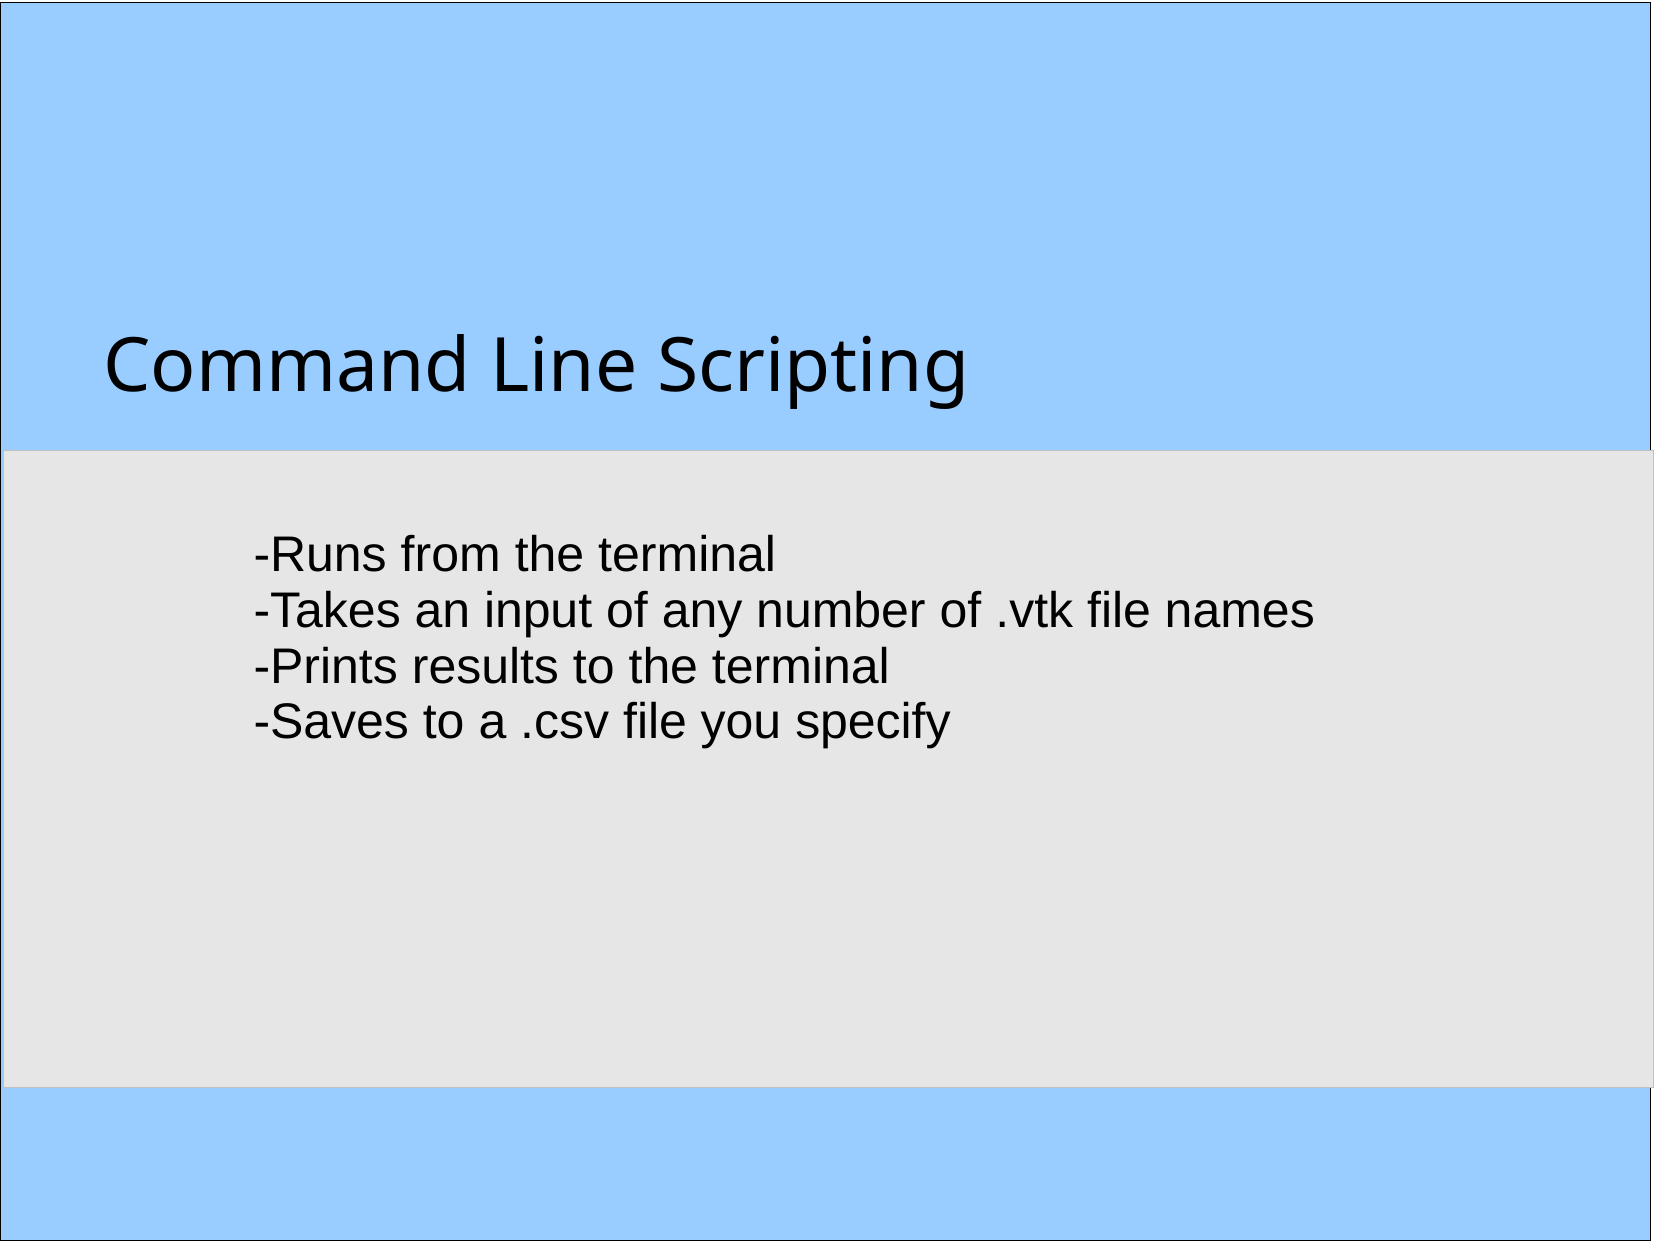

Command Line Scripting
-Runs from the terminal
-Takes an input of any number of .vtk file names
-Prints results to the terminal
-Saves to a .csv file you specify